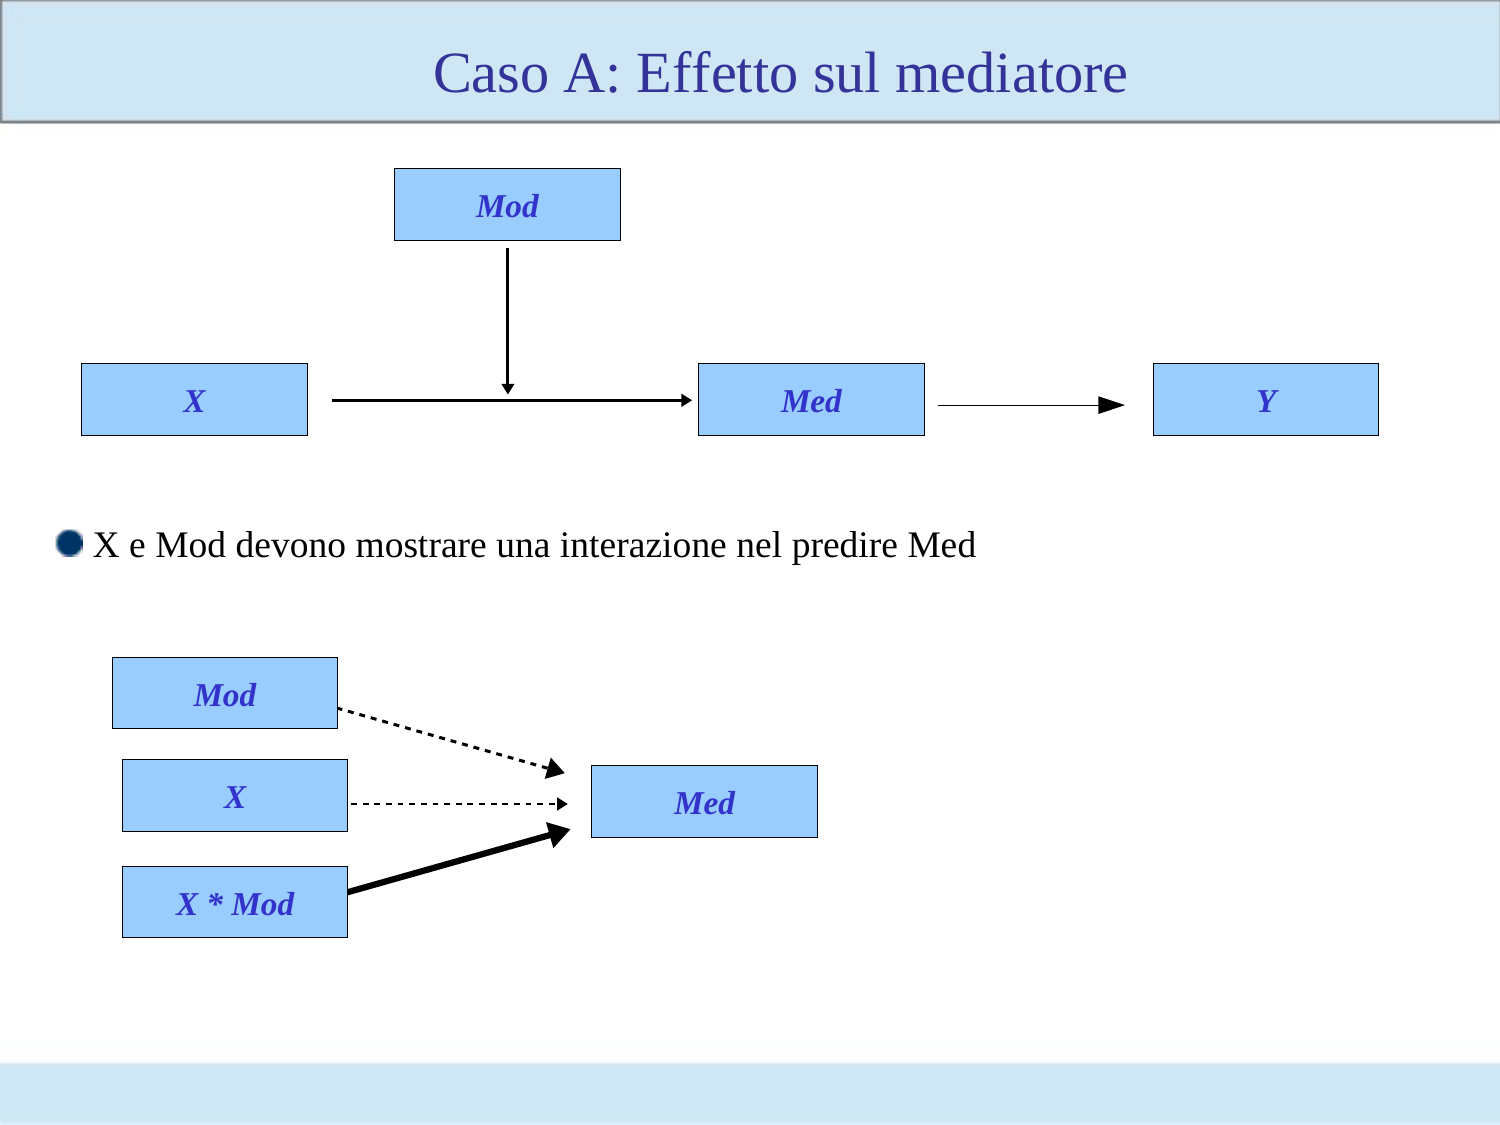

# Caso A: Effetto sul mediatore
Mod
X
Med
Y
 X e Mod devono mostrare una interazione nel predire Med
Mod
X
Med
X * Mod